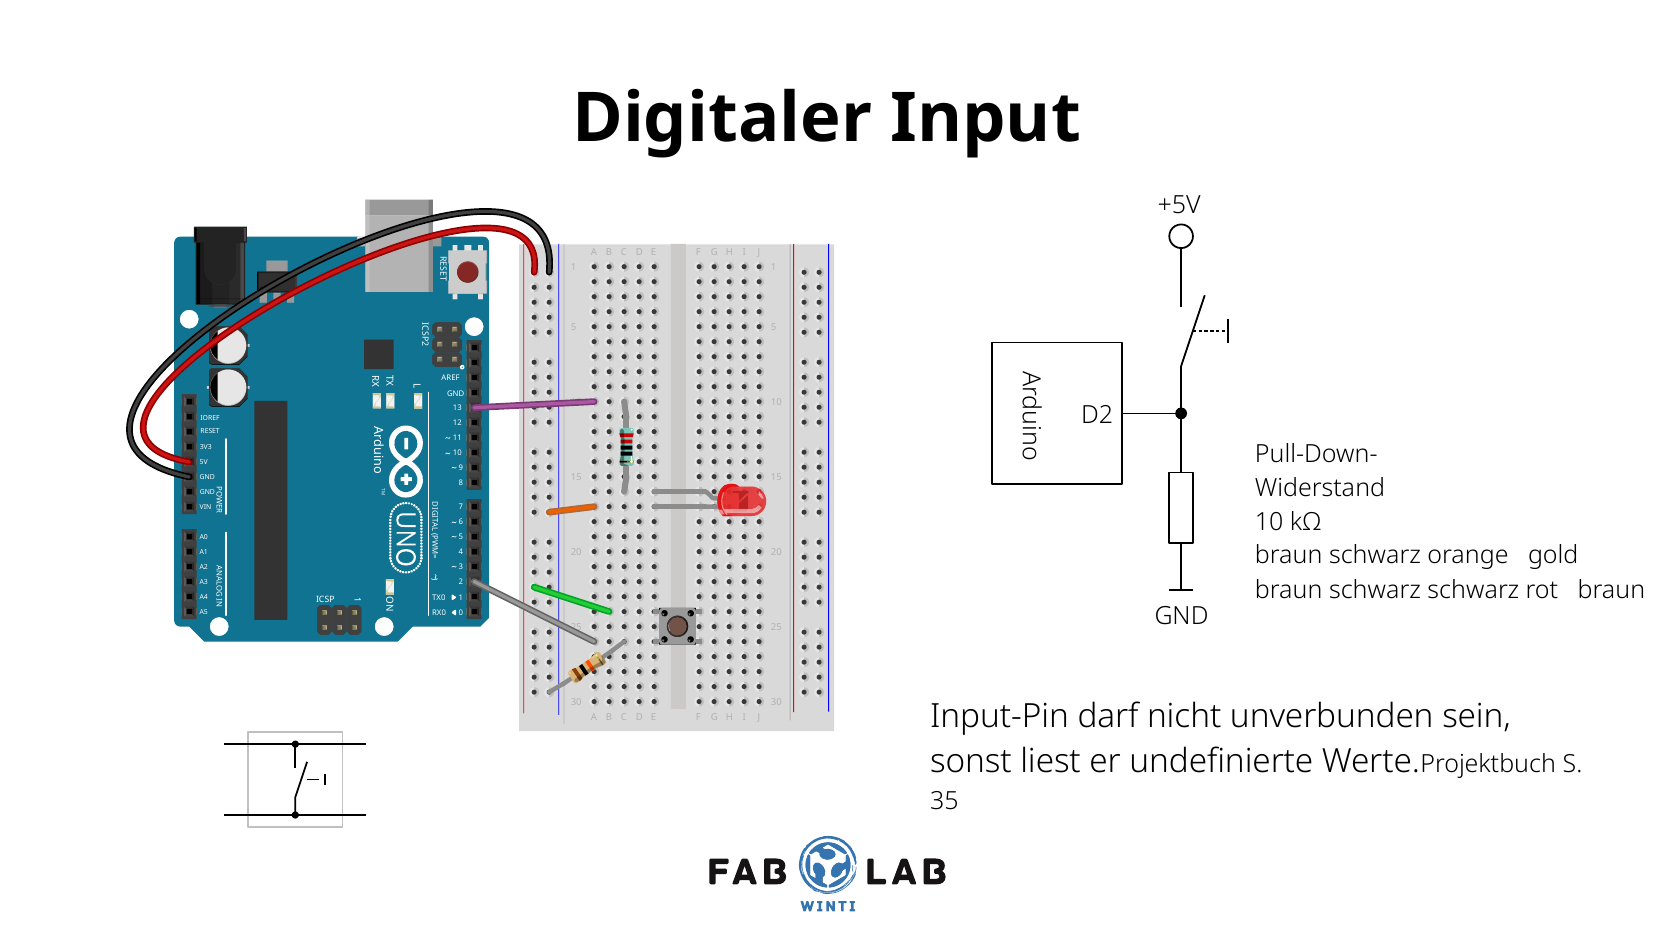

# Digitaler Input
+5V
D2
Arduino
Pull-Down-
Widerstand
10 kΩ
braun schwarz orange gold
braun schwarz schwarz rot braun
GND
Input-Pin darf nicht unverbunden sein, sonst liest er undefinierte Werte.	Projektbuch S. 35